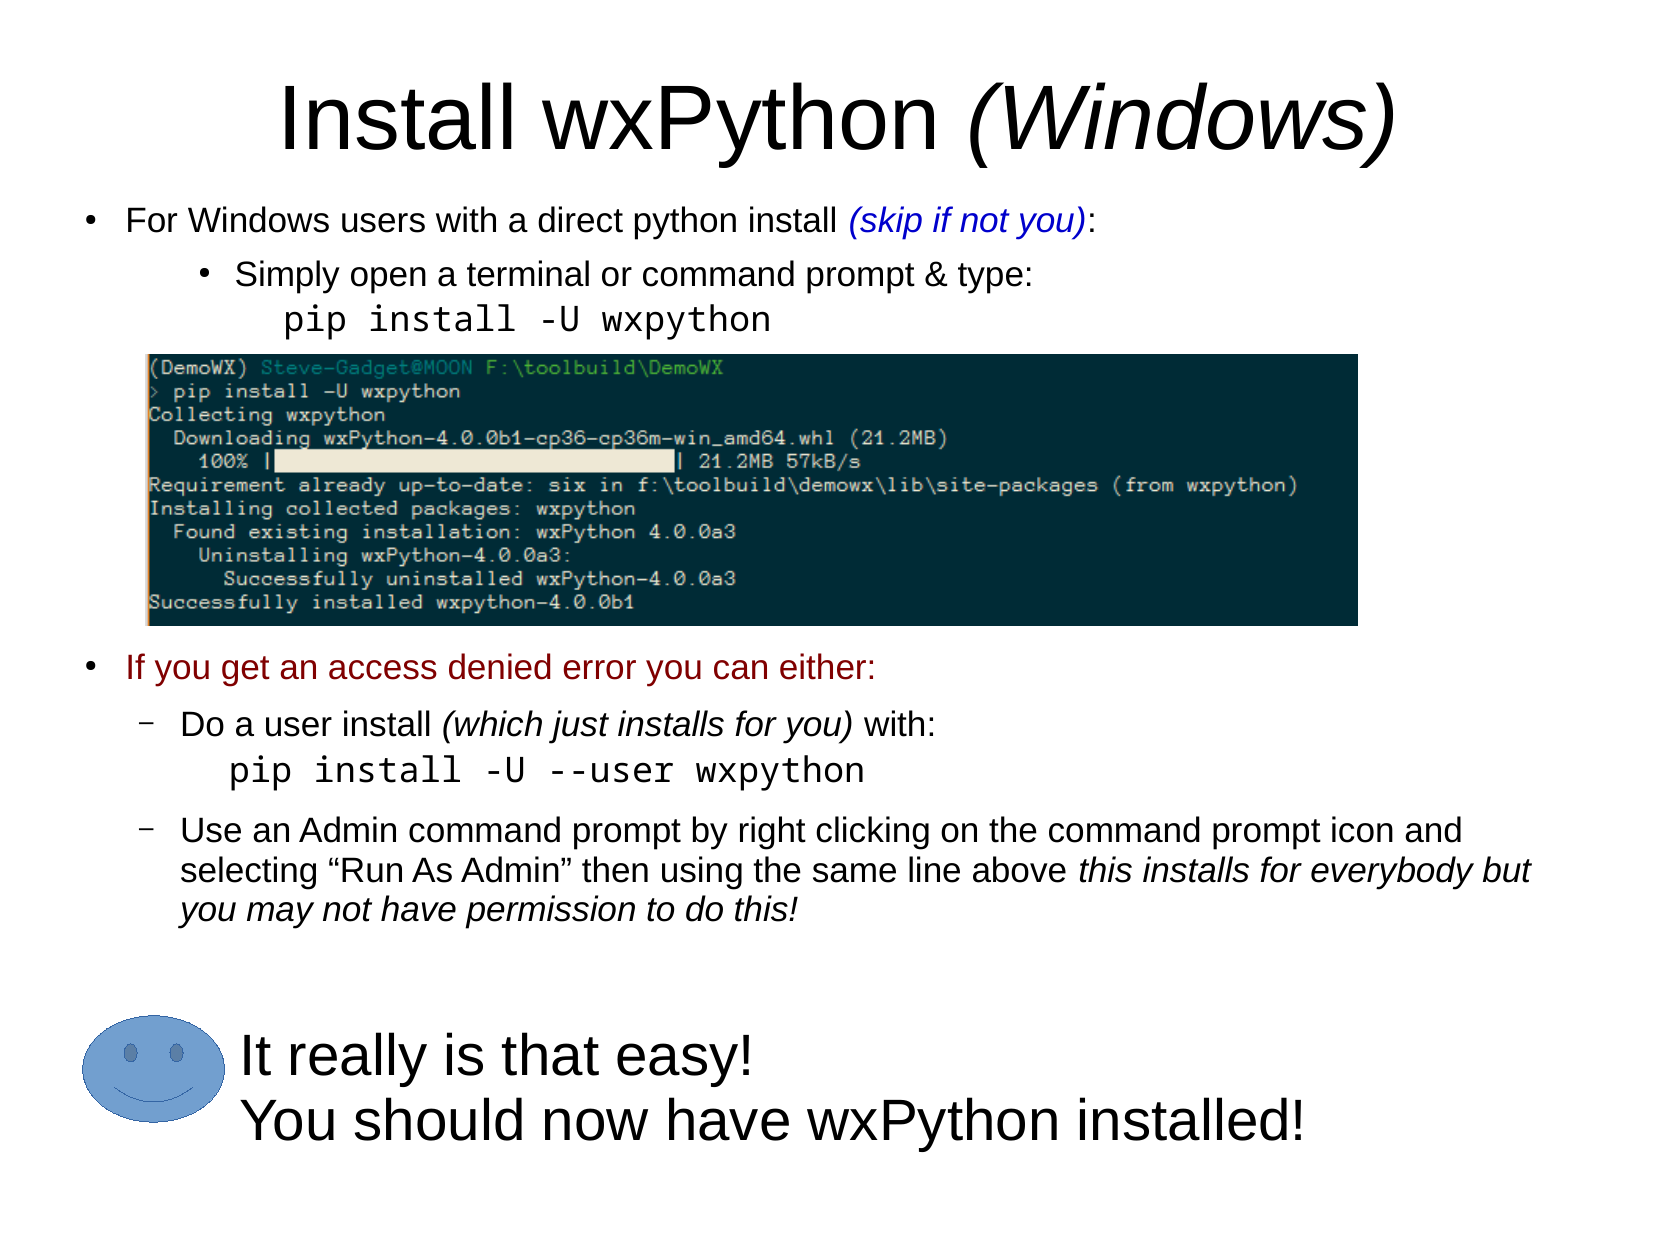

# Install wxPython (Windows)
For Windows users with a direct python install (skip if not you):
Simply open a terminal or command prompt & type:
 pip install -U wxpython
If you get an access denied error you can either:
Do a user install (which just installs for you) with:
 pip install -U --user wxpython
Use an Admin command prompt by right clicking on the command prompt icon and selecting “Run As Admin” then using the same line above this installs for everybody but you may not have permission to do this!
It really is that easy!
You should now have wxPython installed!